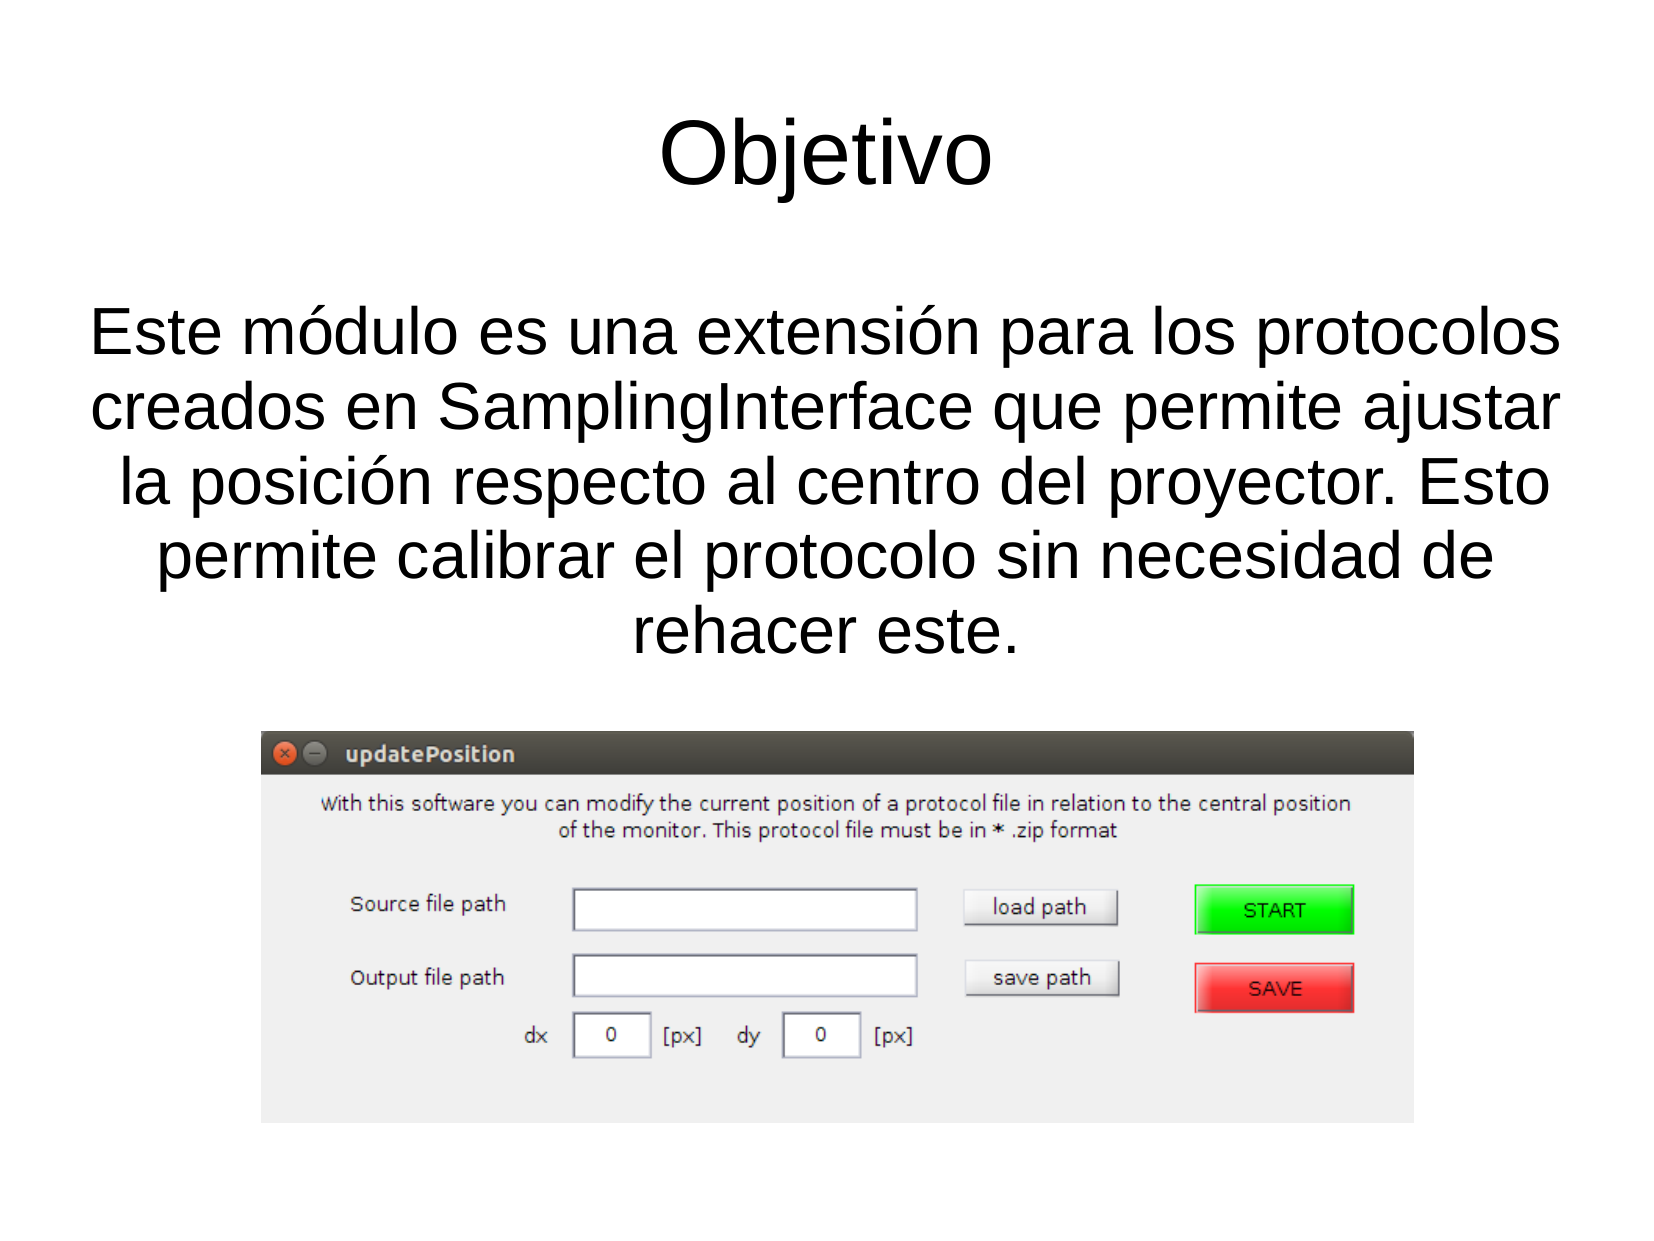

# Objetivo
Este módulo es una extensión para los protocolos creados en SamplingInterface que permite ajustar la posición respecto al centro del proyector. Esto permite calibrar el protocolo sin necesidad de rehacer este.